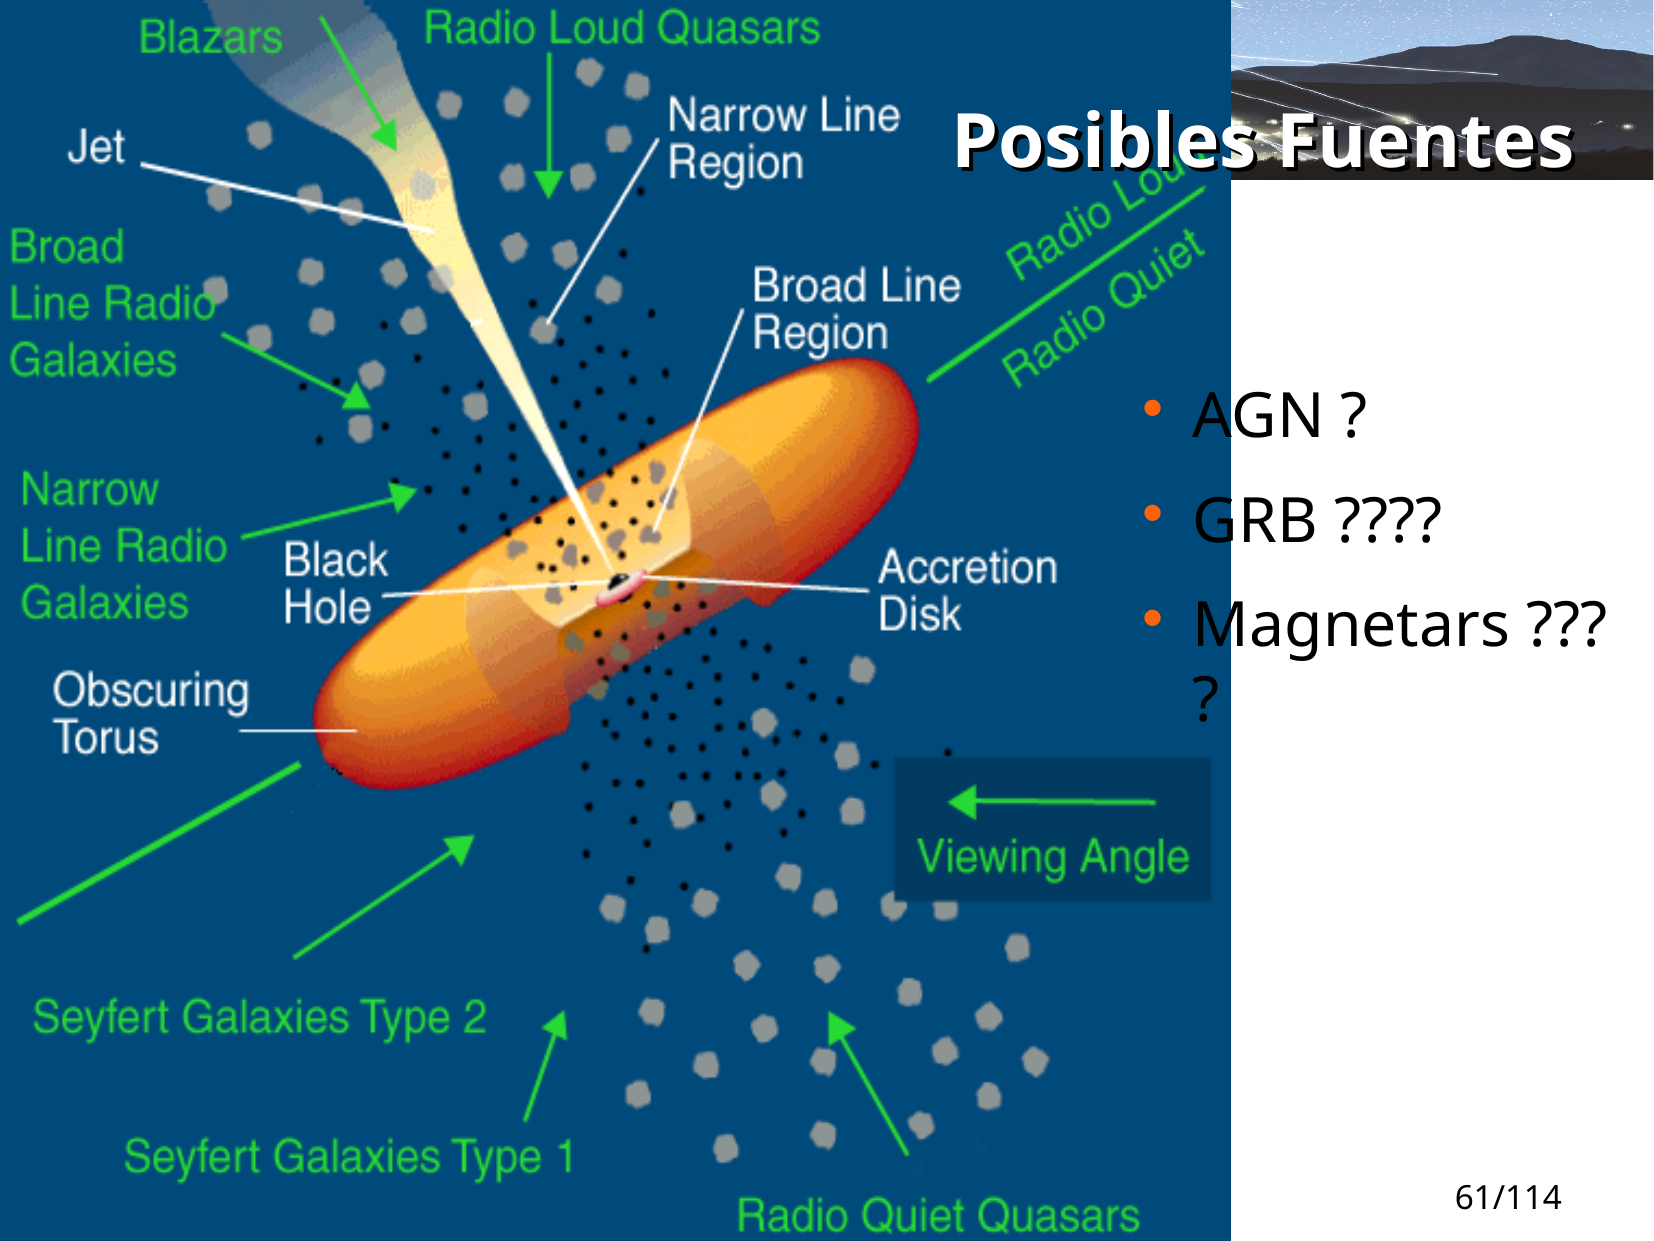

# Posibles Fuentes
AGN ?
GRB ????
Magnetars ????
Feb 2017
Asorey - Chile - U01
61